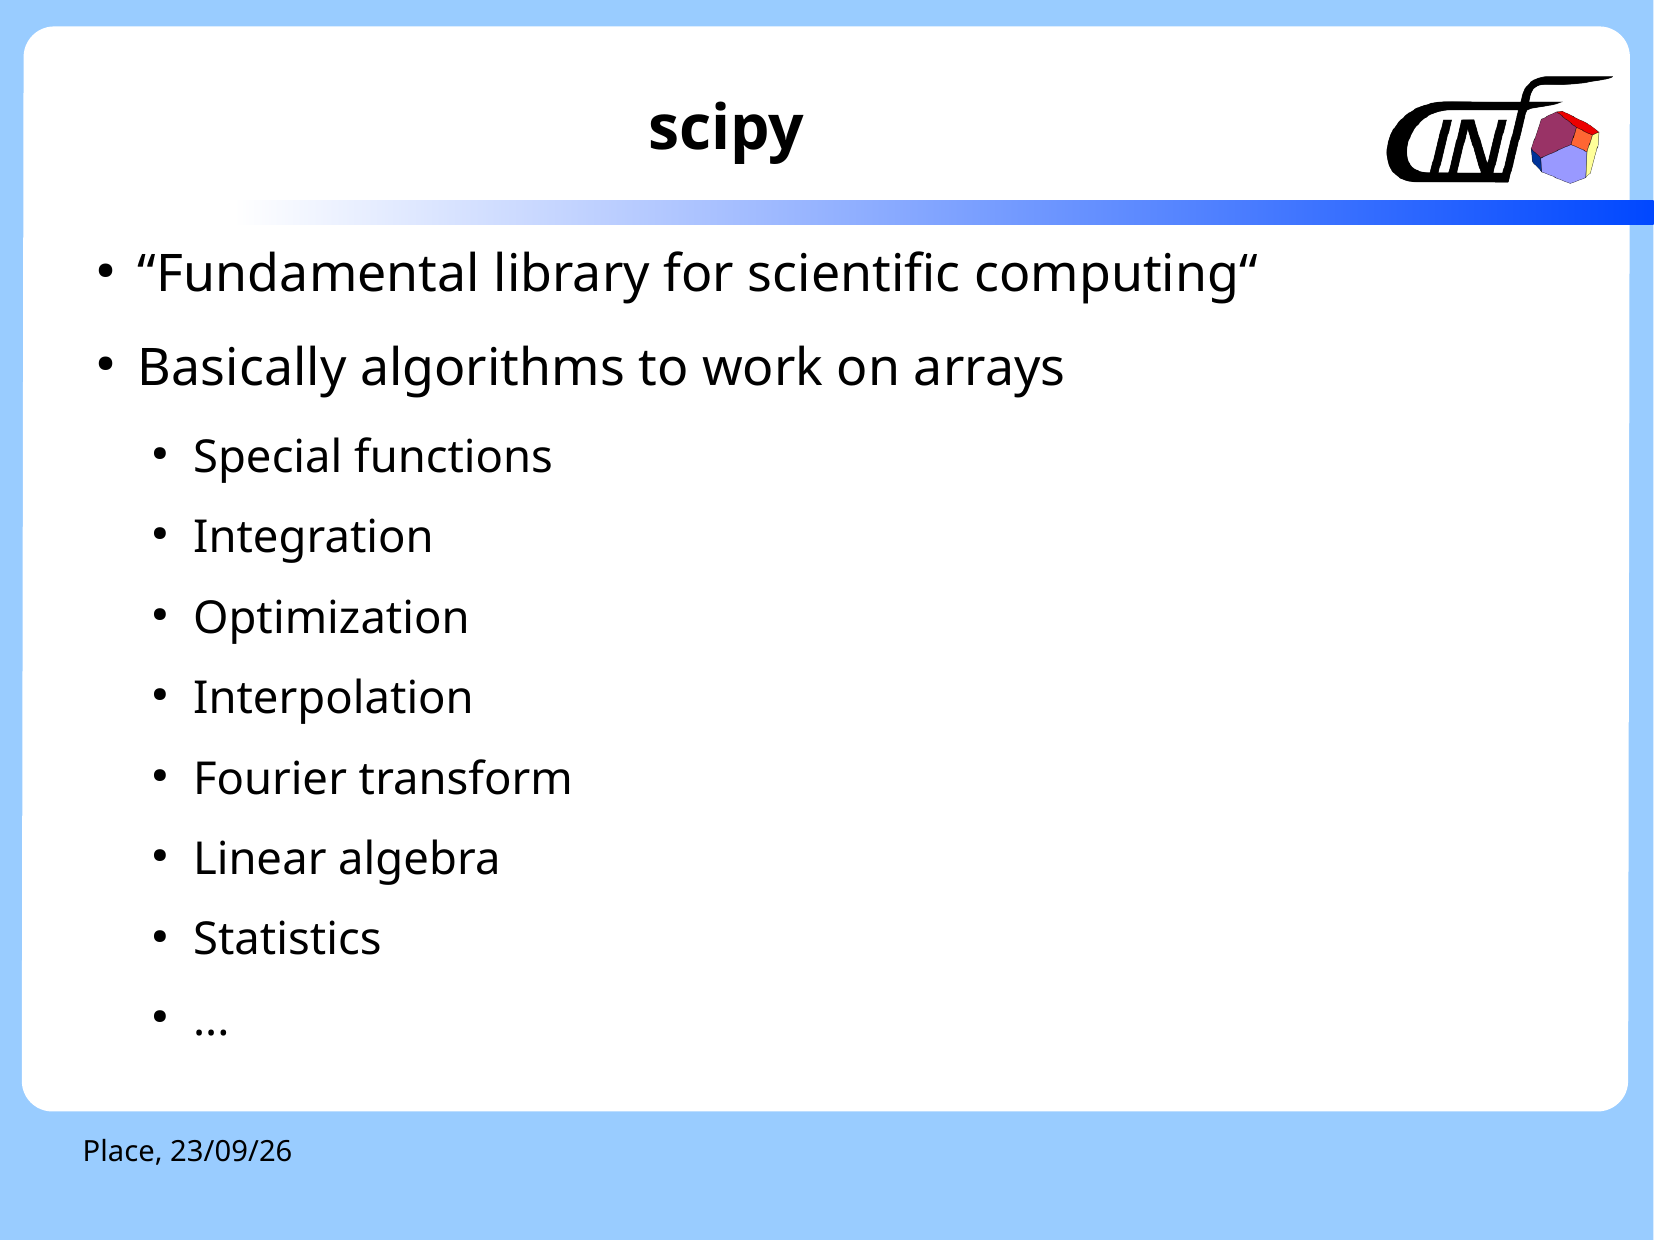

# scipy
“Fundamental library for scientific computing“
Basically algorithms to work on arrays
Special functions
Integration
Optimization
Interpolation
Fourier transform
Linear algebra
Statistics
...